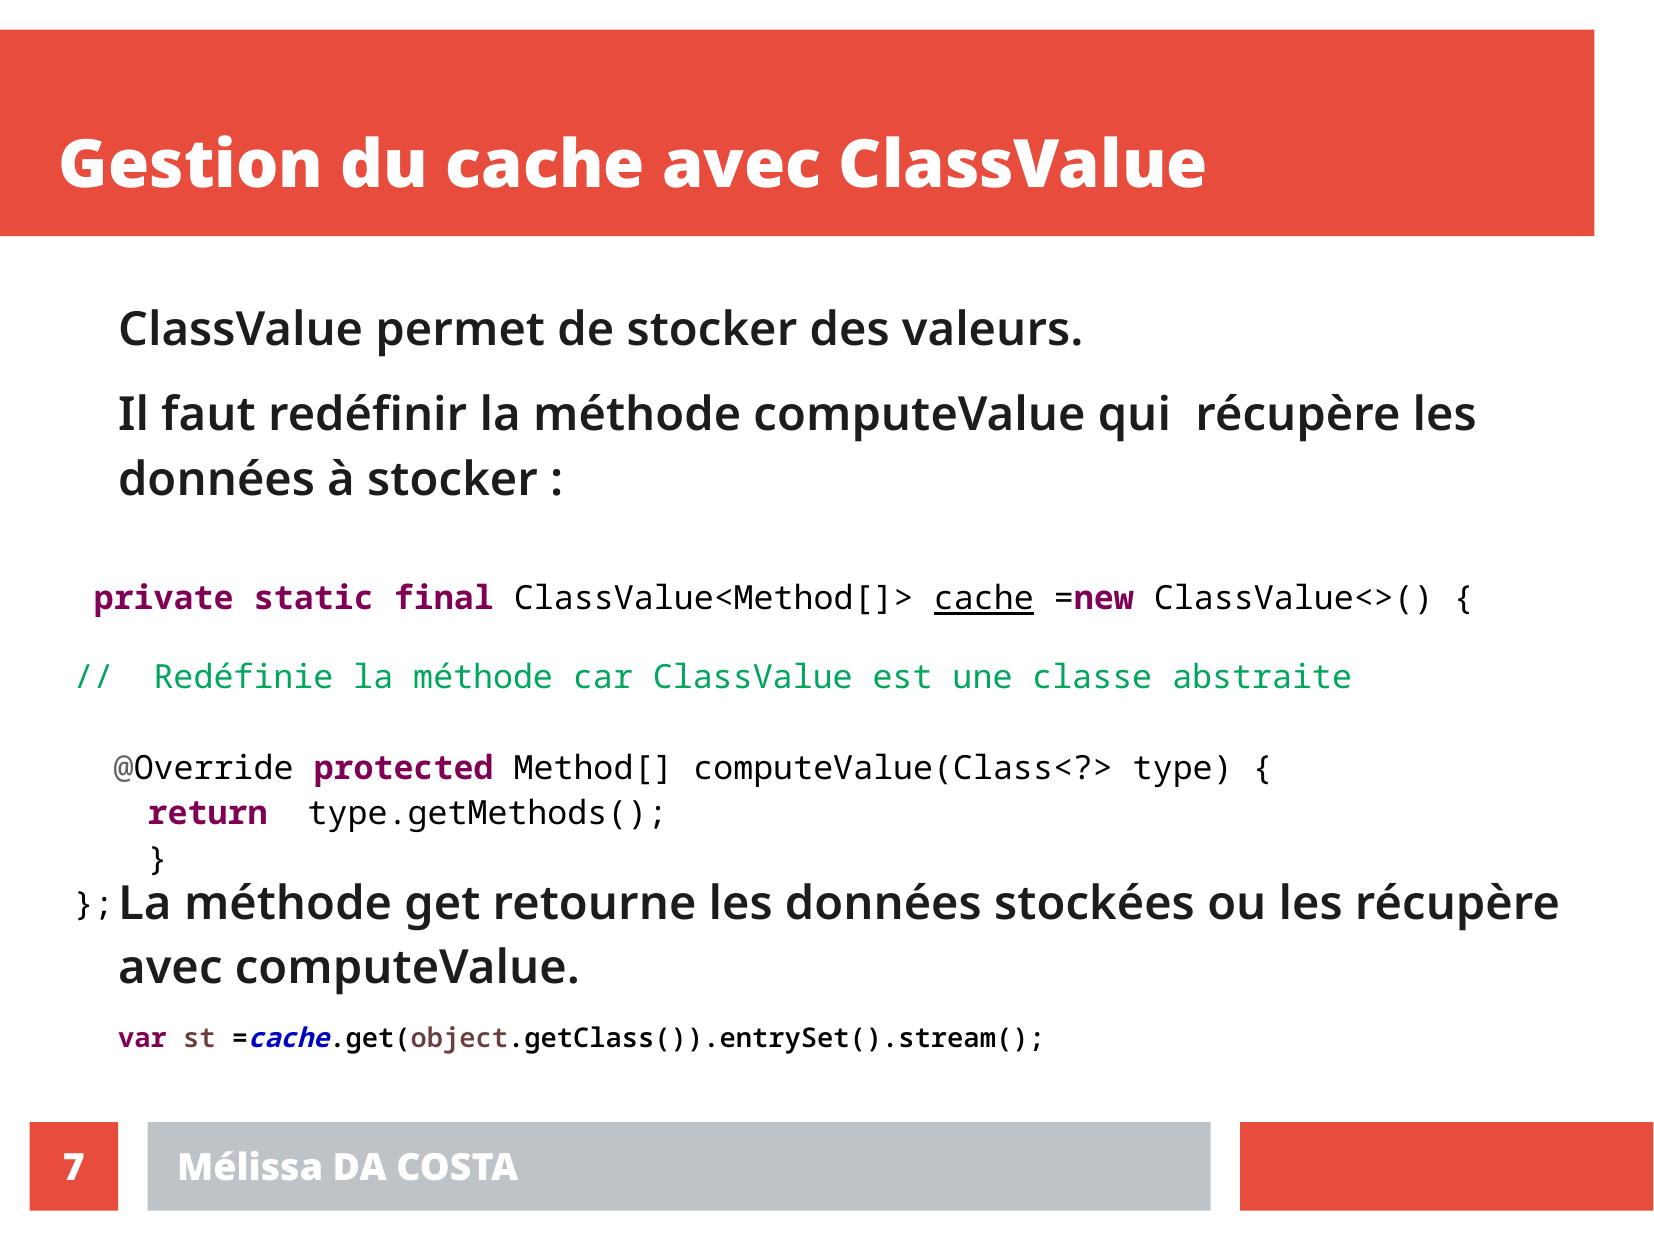

# Gestion du cache avec ClassValue
ClassValue permet de stocker des valeurs.
Il faut redéfinir la méthode computeValue qui récupère les données à stocker :
La méthode get retourne les données stockées ou les récupère avec computeValue.
var st =cache.get(object.getClass()).entrySet().stream();
 private static final ClassValue<Method[]> cache =new ClassValue<>() {
// Redéfinie la méthode car ClassValue est une classe abstraite
 @Override protected Method[] computeValue(Class<?> type) {
	return type.getMethods();
	}
};
7
Mélissa DA COSTA